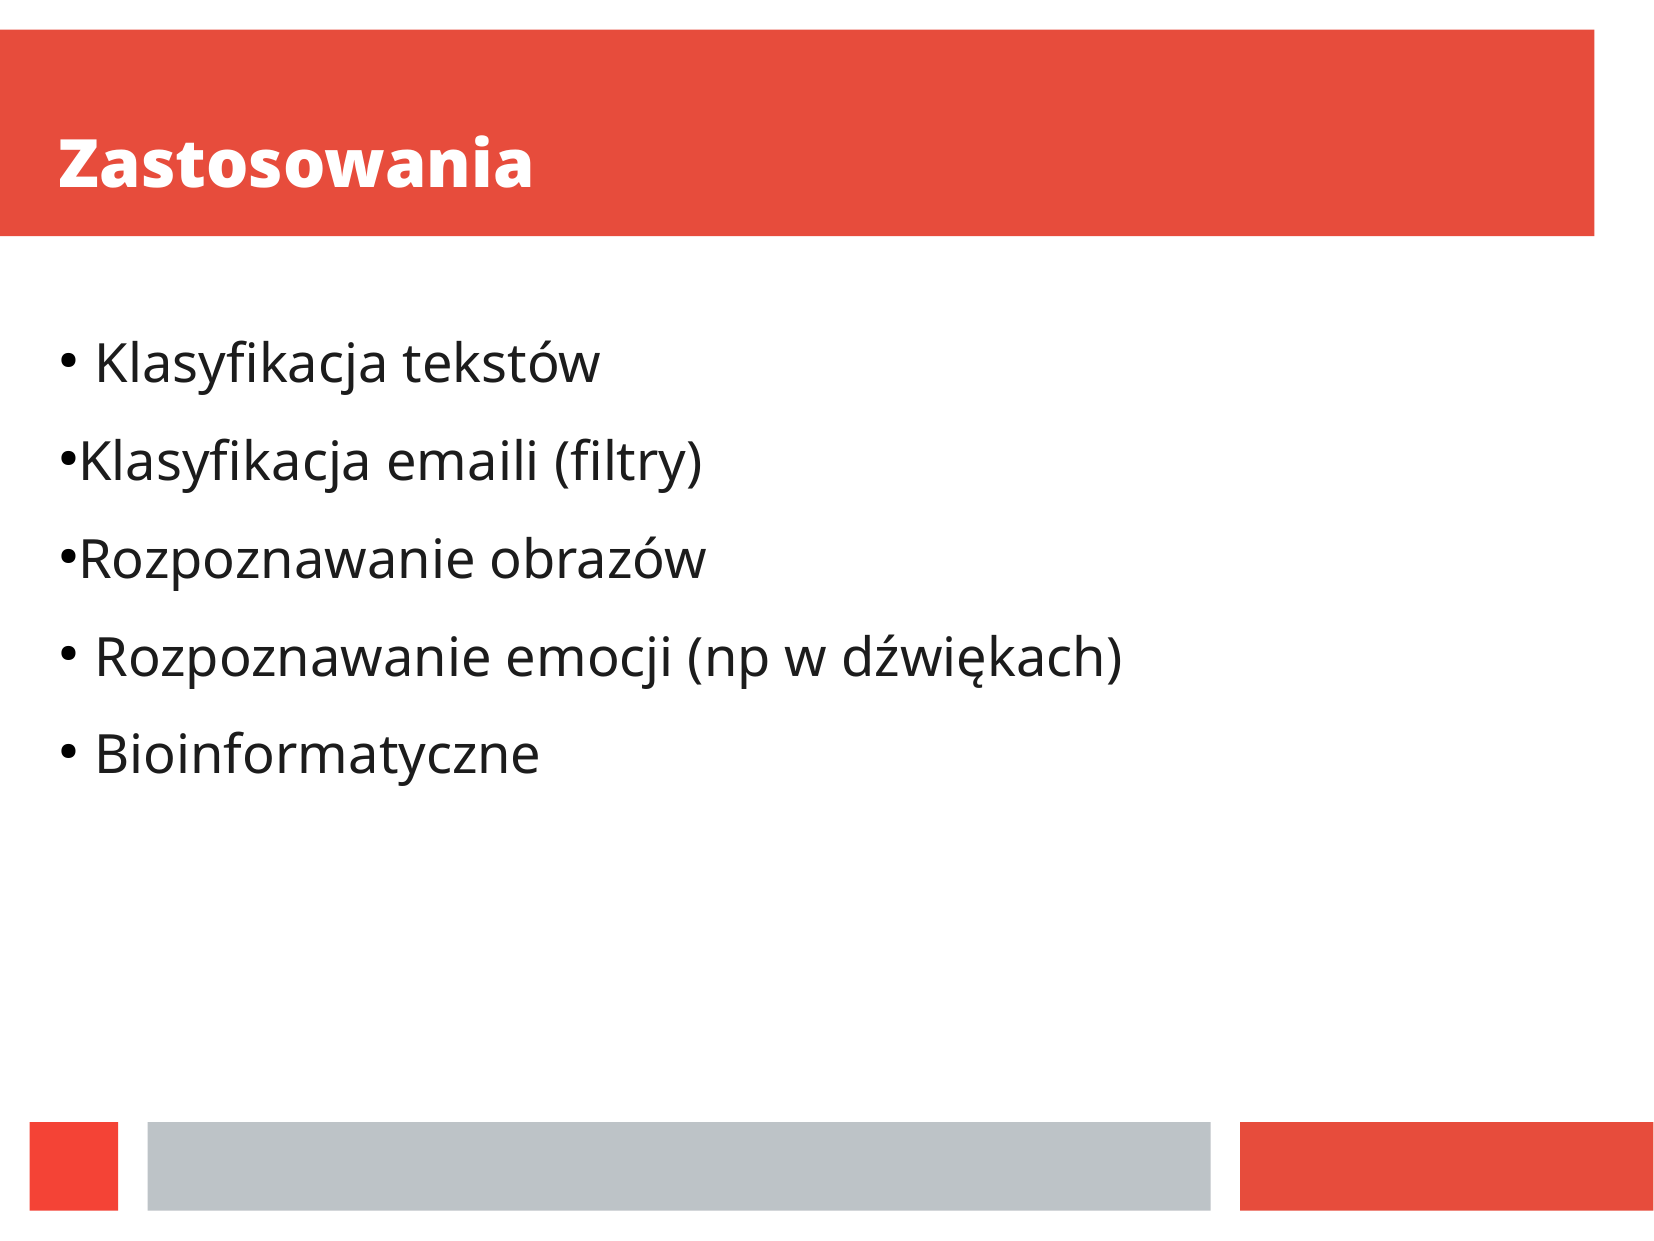

# Zastosowania
Klasyfikacja tekstów
Klasyfikacja emaili (filtry)
Rozpoznawanie obrazów
Rozpoznawanie emocji (np w dźwiękach)
Bioinformatyczne